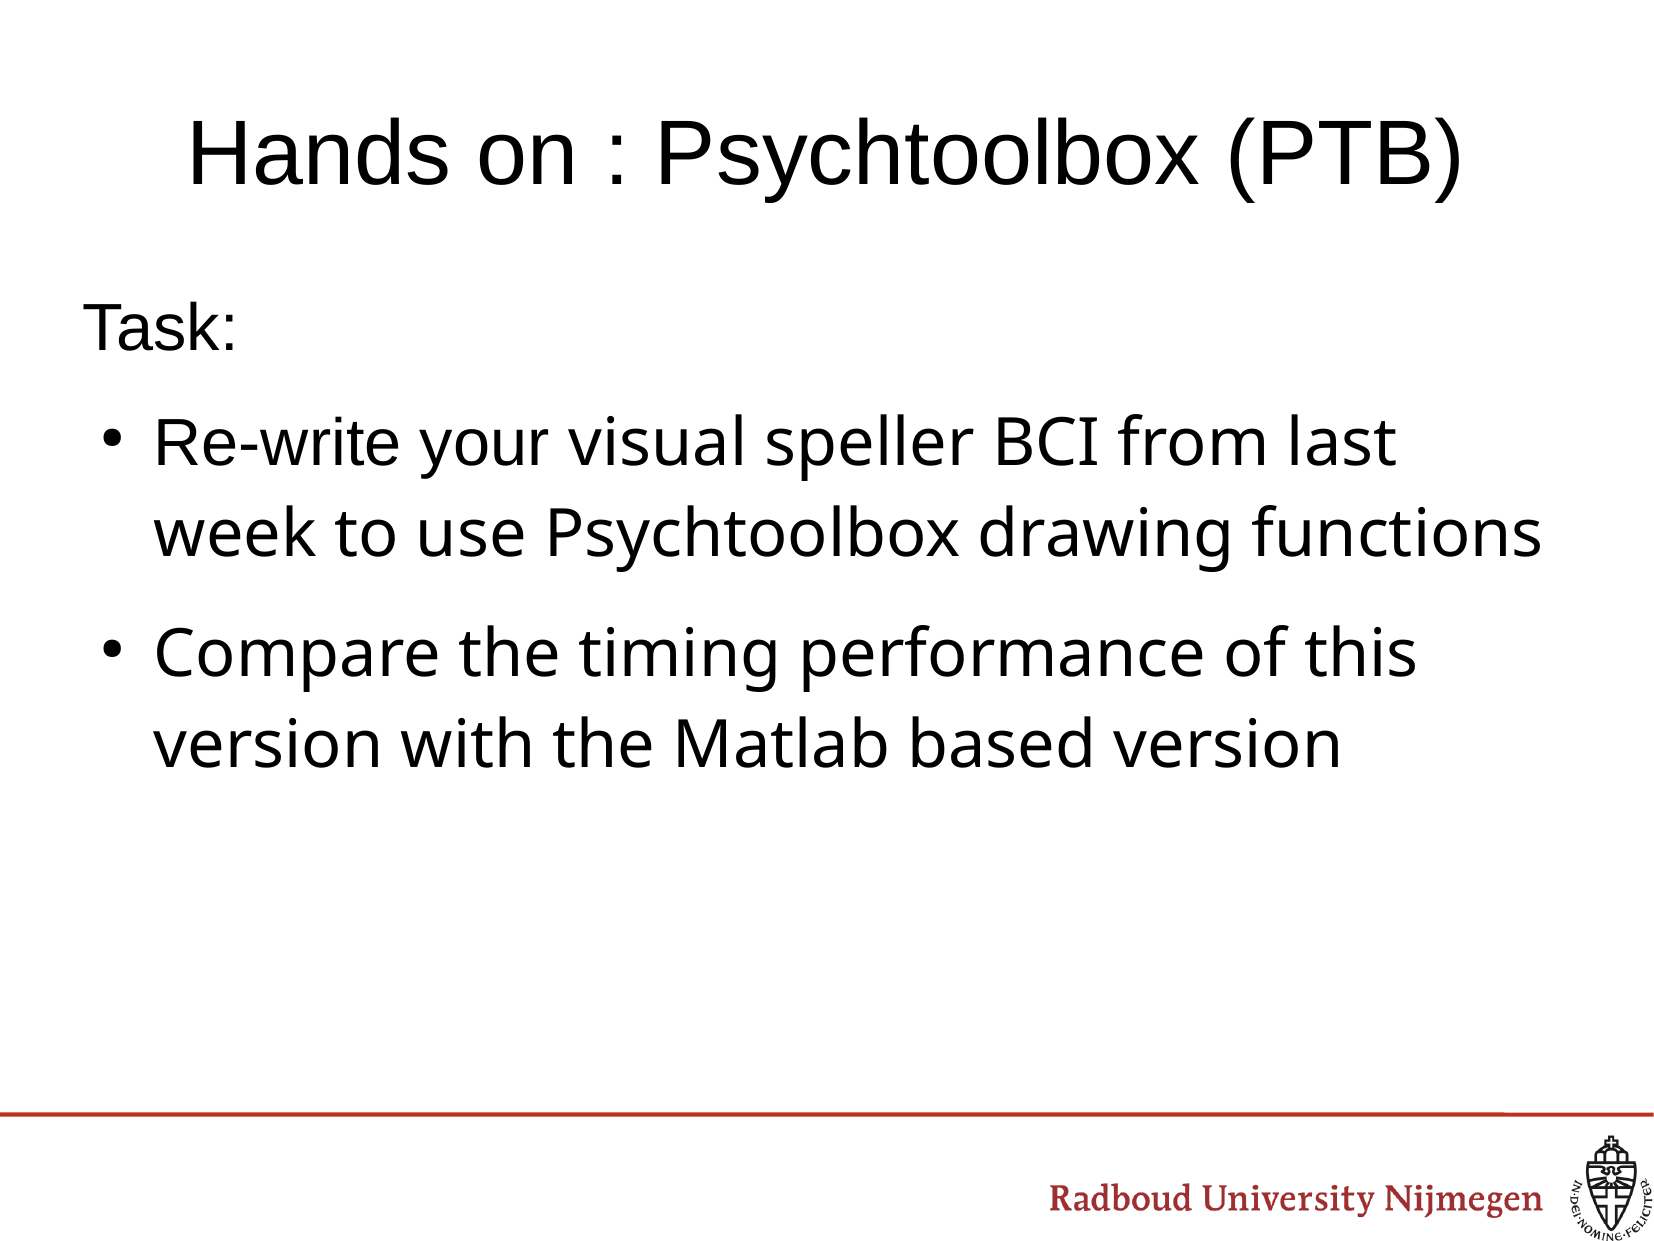

# Hands on : Psychtoolbox (PTB)
Task:
Re-write your visual speller BCI from last week to use Psychtoolbox drawing functions
Compare the timing performance of this version with the Matlab based version